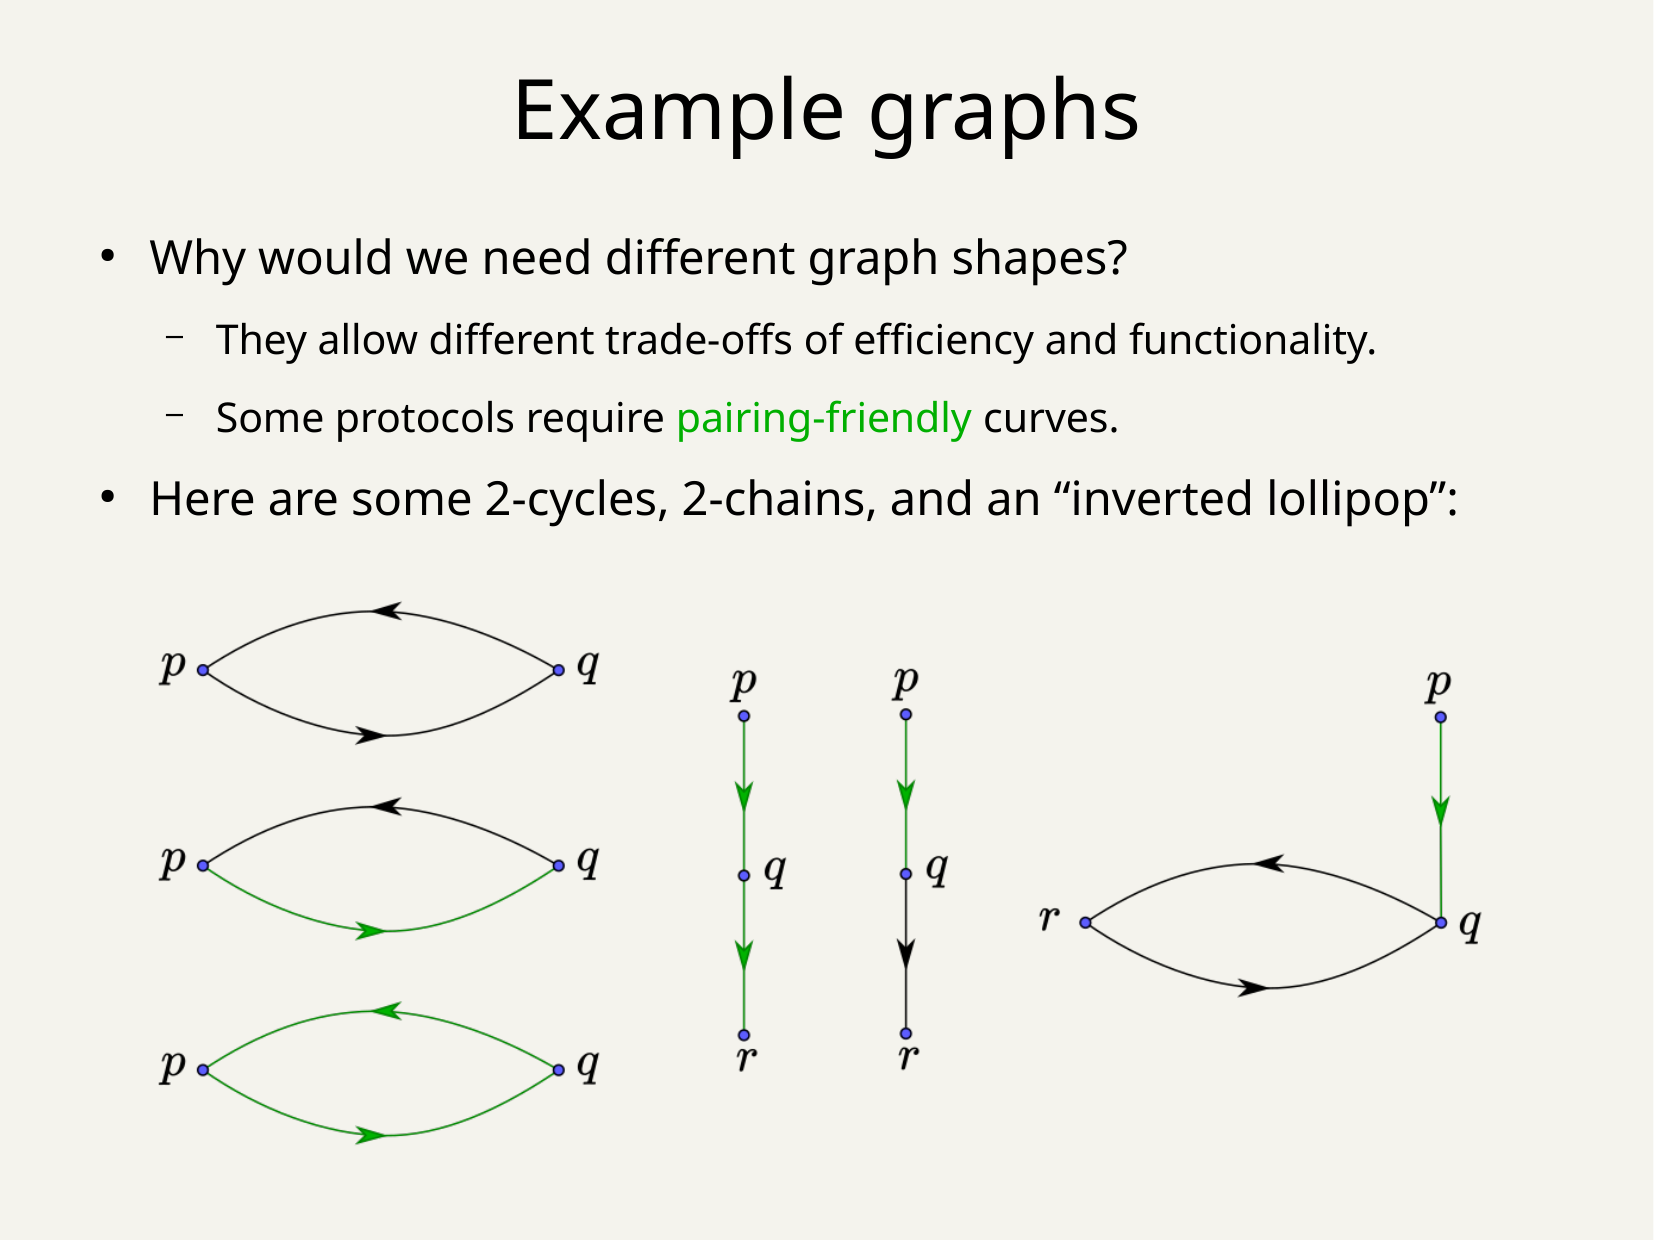

# Example graphs
Why would we need different graph shapes?
They allow different trade-offs of efficiency and functionality.
Some protocols require pairing-friendly curves.
Here are some 2-cycles, 2-chains, and an “inverted lollipop”: